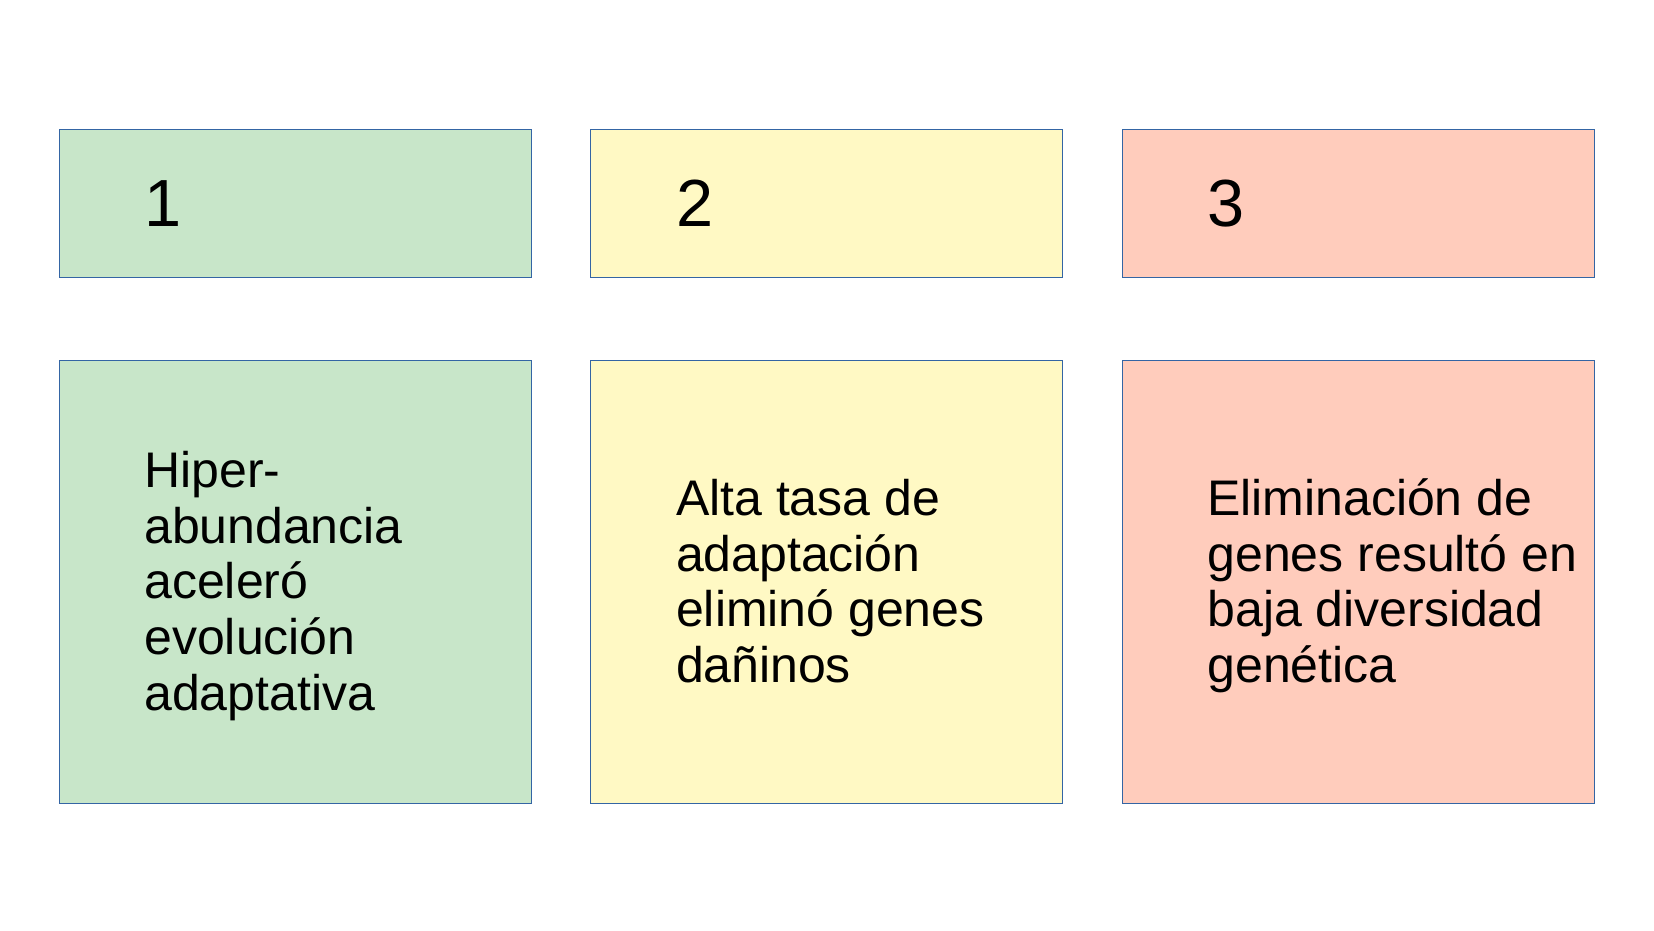

1
2
3
Hiper-abundancia aceleró evolución adaptativa
Alta tasa de adaptación eliminó genes dañinos
Eliminación de genes resultó en baja diversidad genética